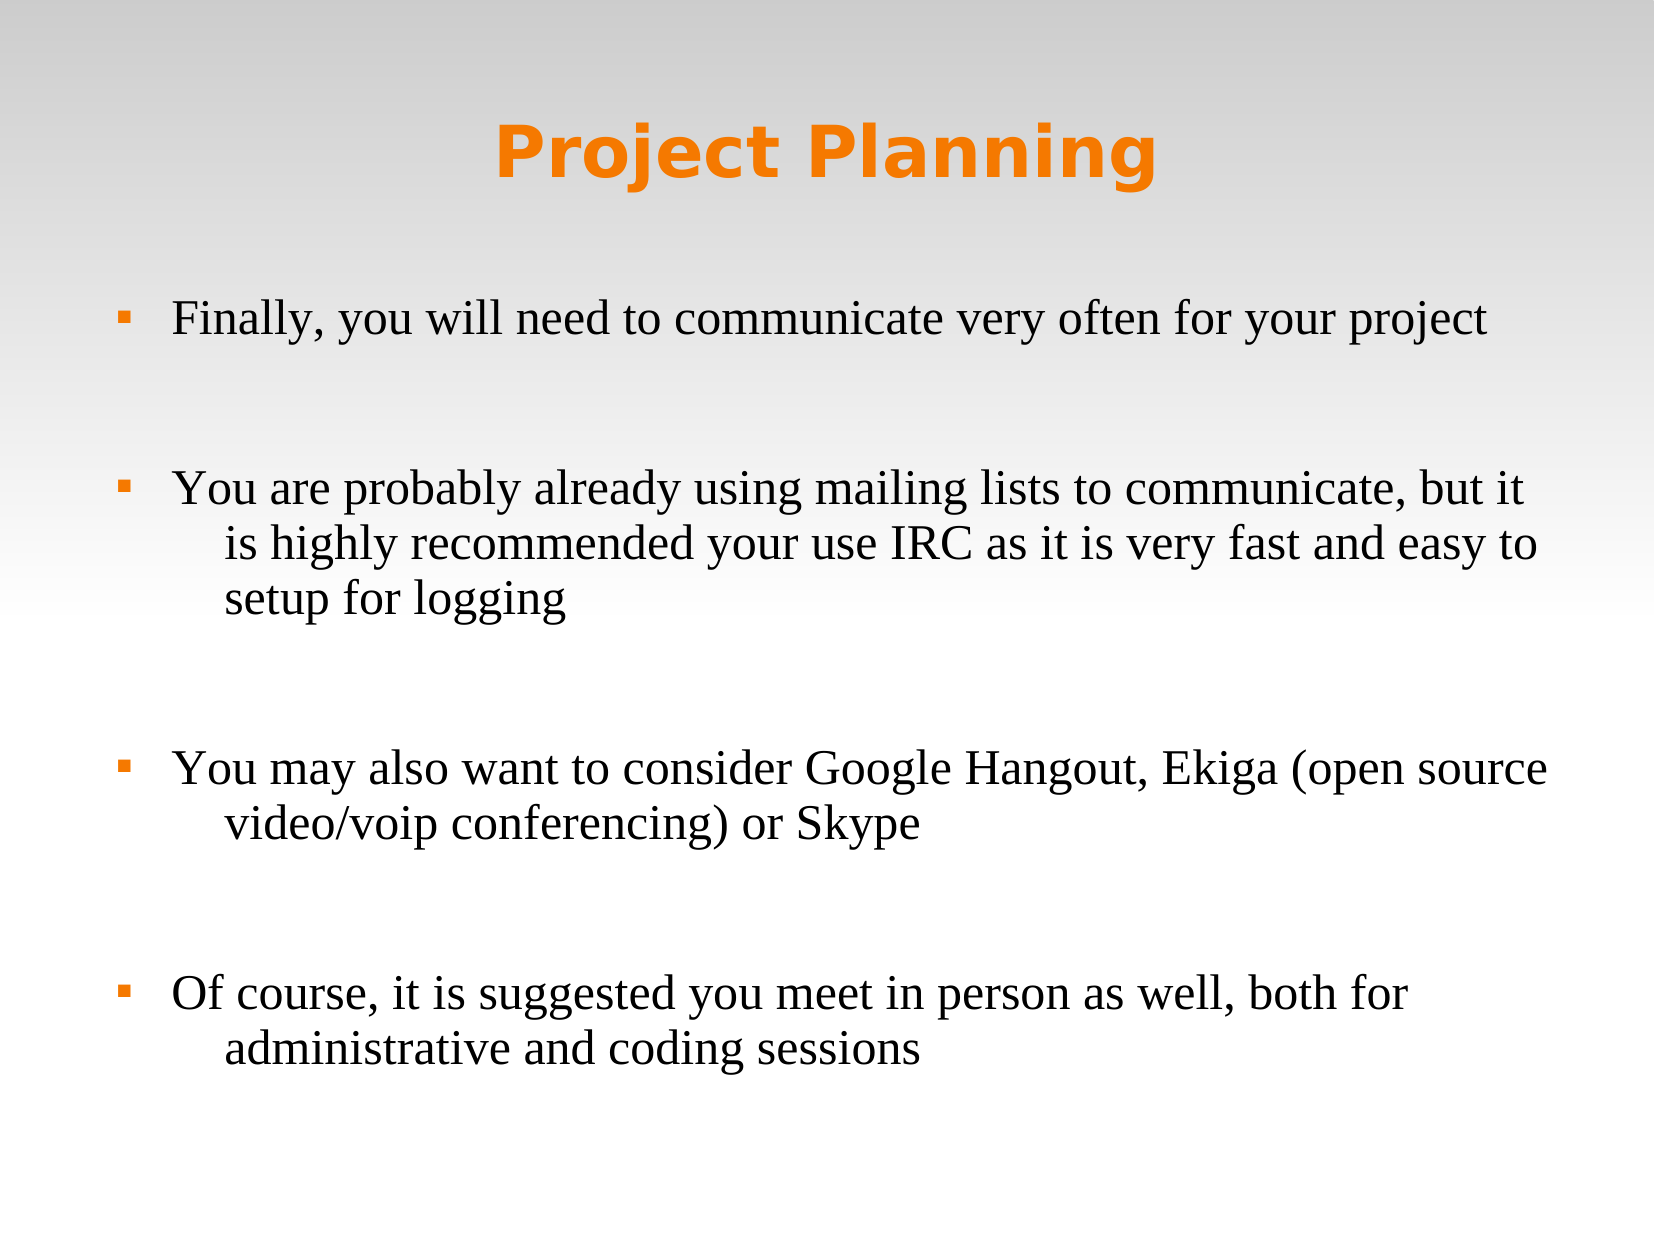

# Project Planning
Finally, you will need to communicate very often for your project
You are probably already using mailing lists to communicate, but it is highly recommended your use IRC as it is very fast and easy to setup for logging
You may also want to consider Google Hangout, Ekiga (open source video/voip conferencing) or Skype
Of course, it is suggested you meet in person as well, both for administrative and coding sessions